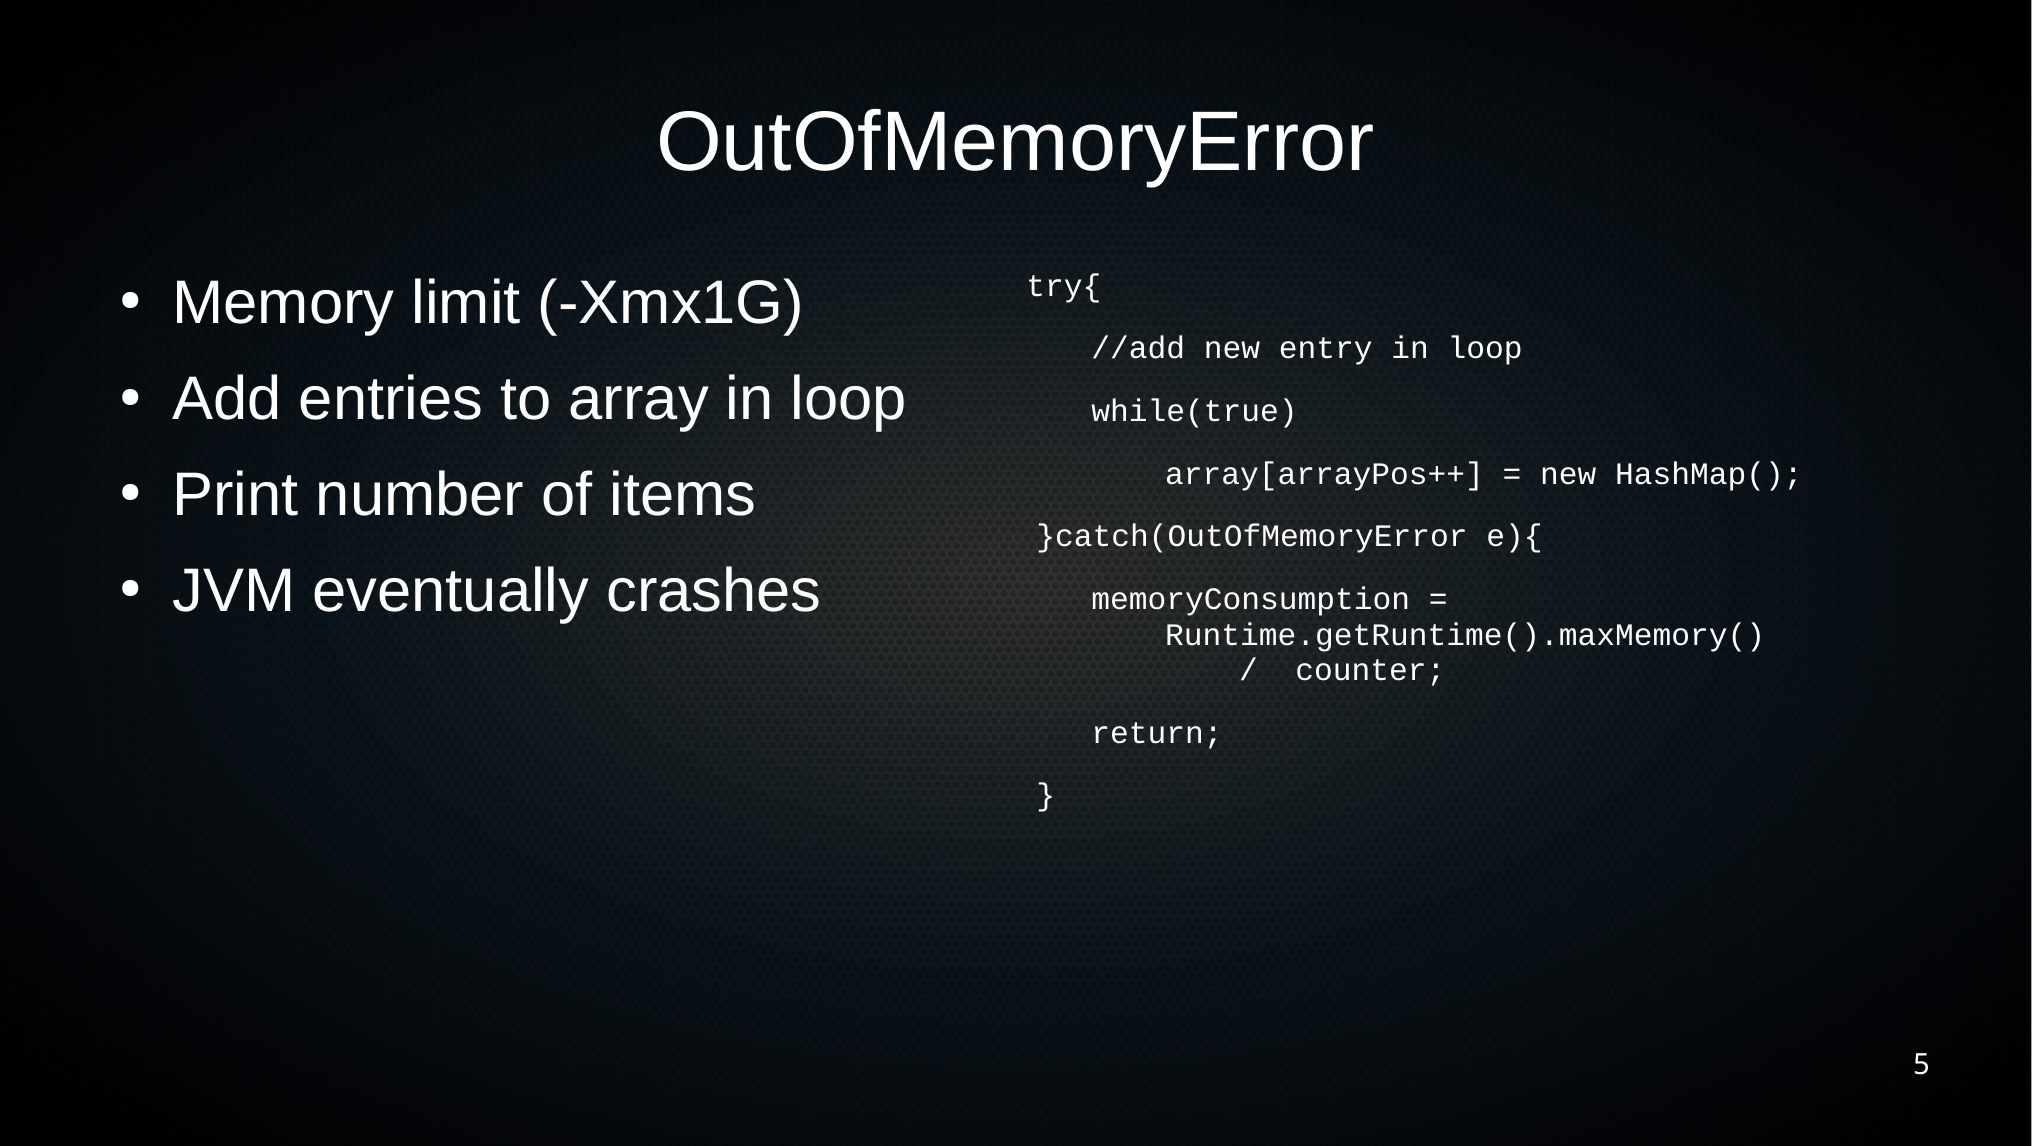

# OutOfMemoryError
Memory limit (-Xmx1G)
Add entries to array in loop
Print number of items
JVM eventually crashes
 try{
 	//add new entry in loop
 	while(true)
 		array[arrayPos++] = new HashMap();
 }catch(OutOfMemoryError e){
 	memoryConsumption = 	 		Runtime.getRuntime().maxMemory()
			/ counter;
 	return;
 }
5